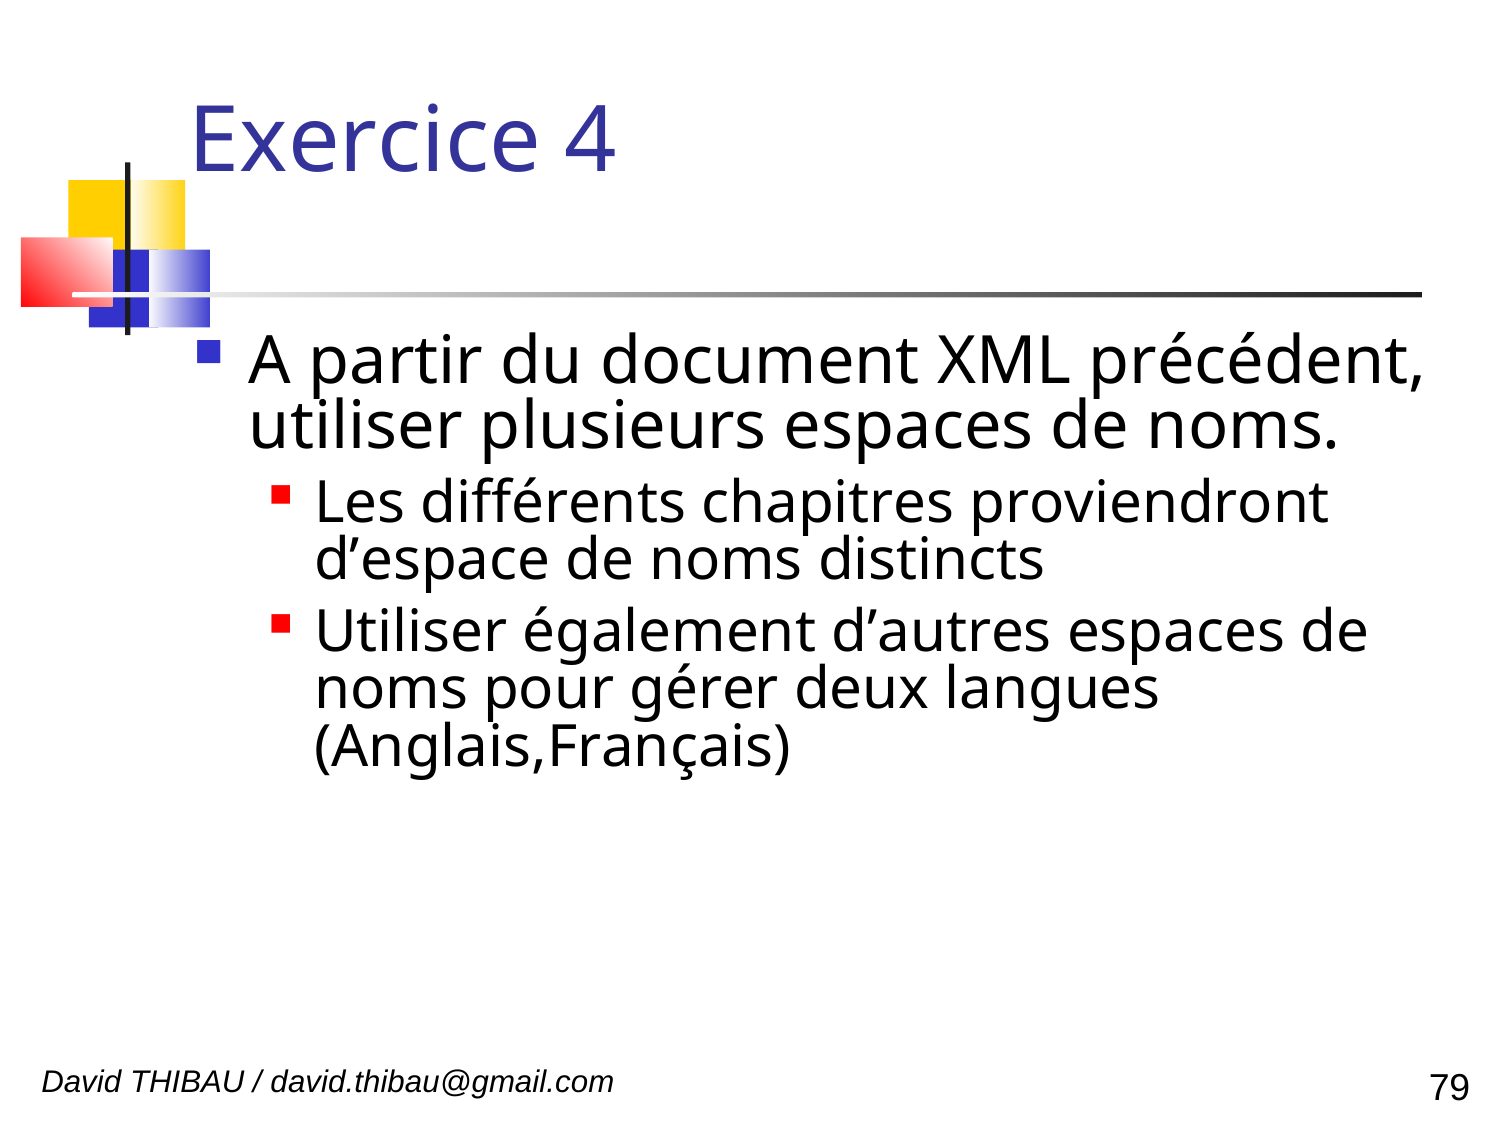

# Exercice 4
A partir du document XML précédent, utiliser plusieurs espaces de noms.
Les différents chapitres proviendront d’espace de noms distincts
Utiliser également d’autres espaces de noms pour gérer deux langues (Anglais,Français)